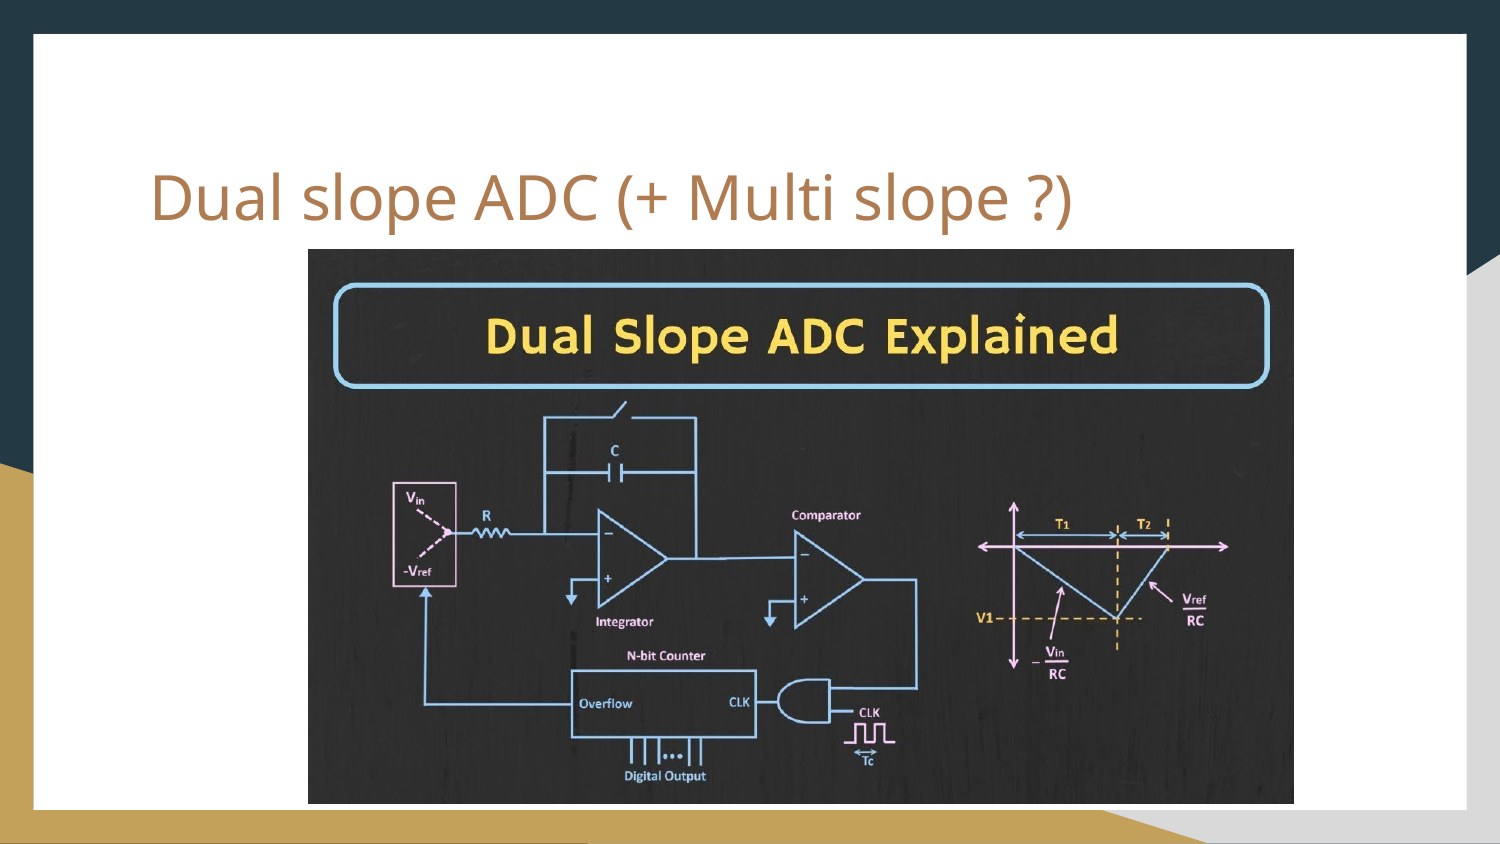

# Dual slope ADC (+ Multi slope ?)